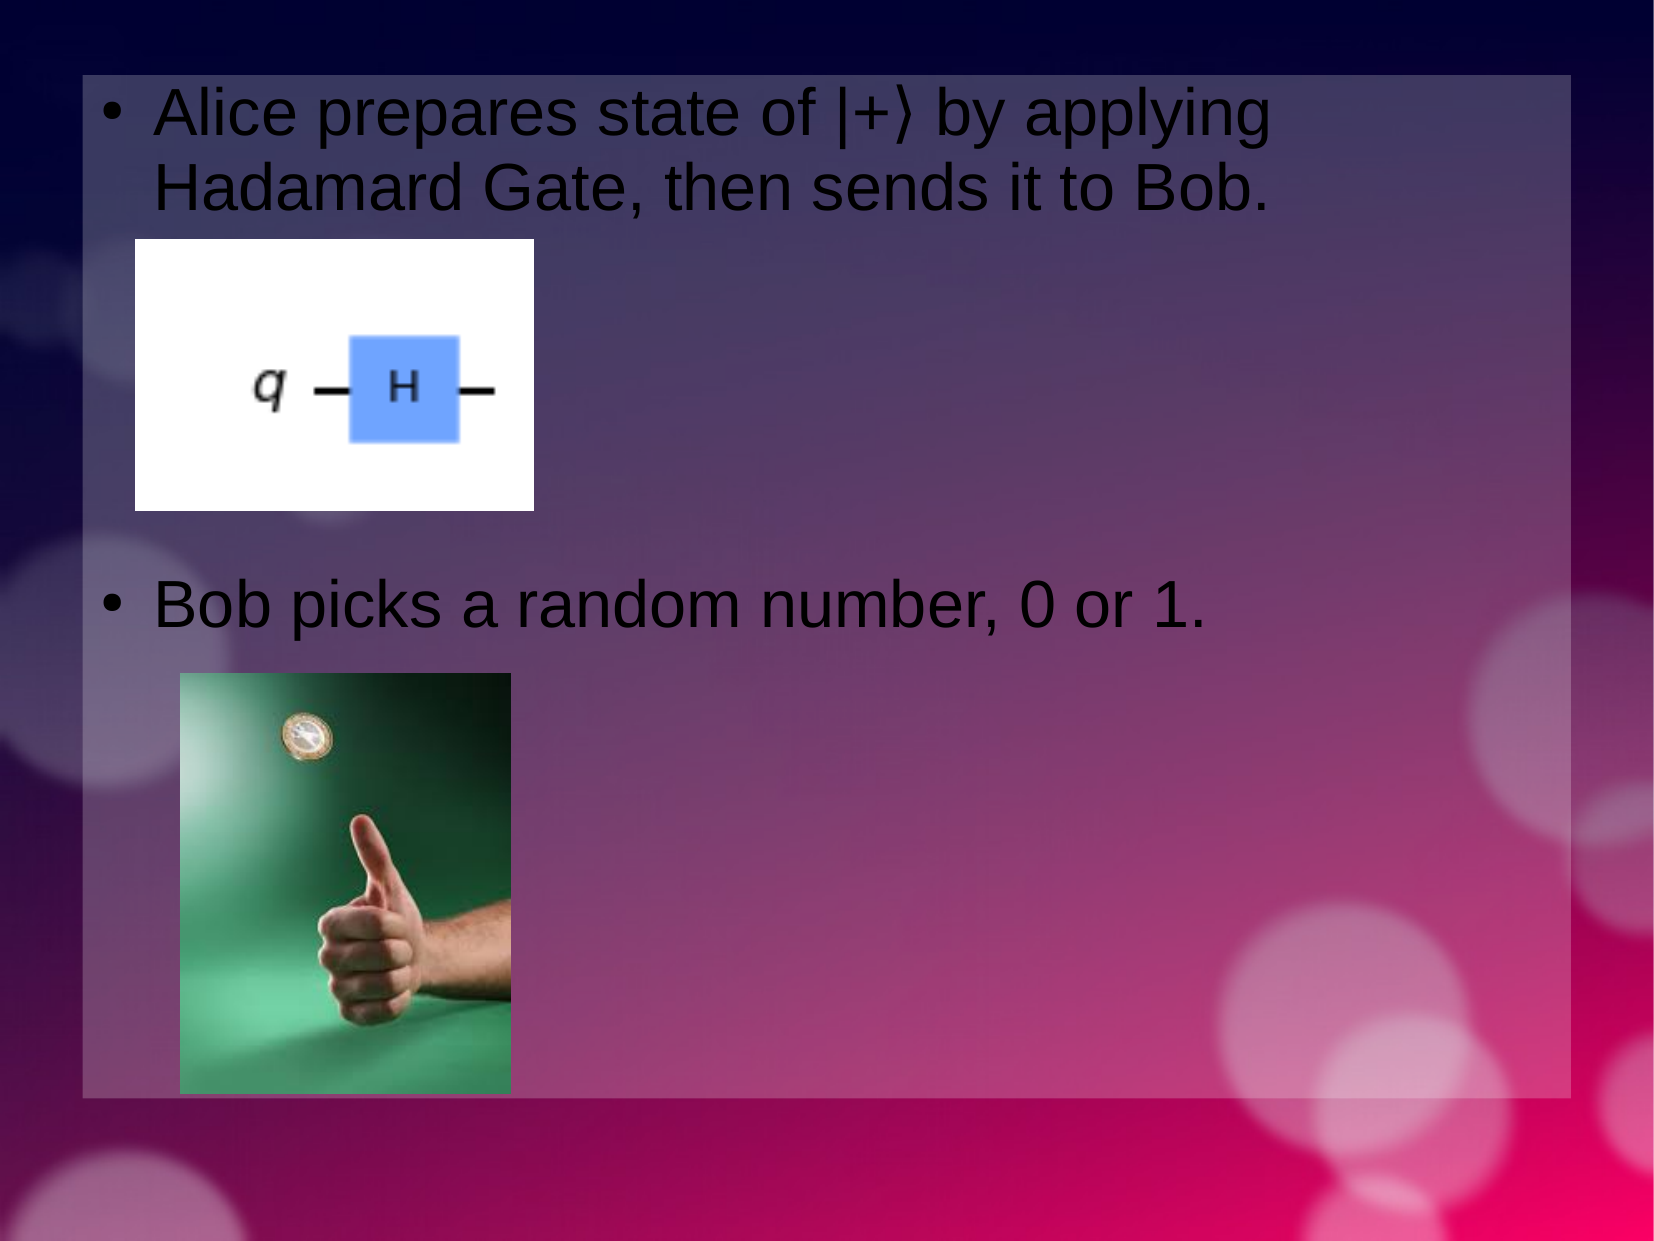

# Alice prepares state of |+⟩ by applying Hadamard Gate, then sends it to Bob.
Bob picks a random number, 0 or 1.